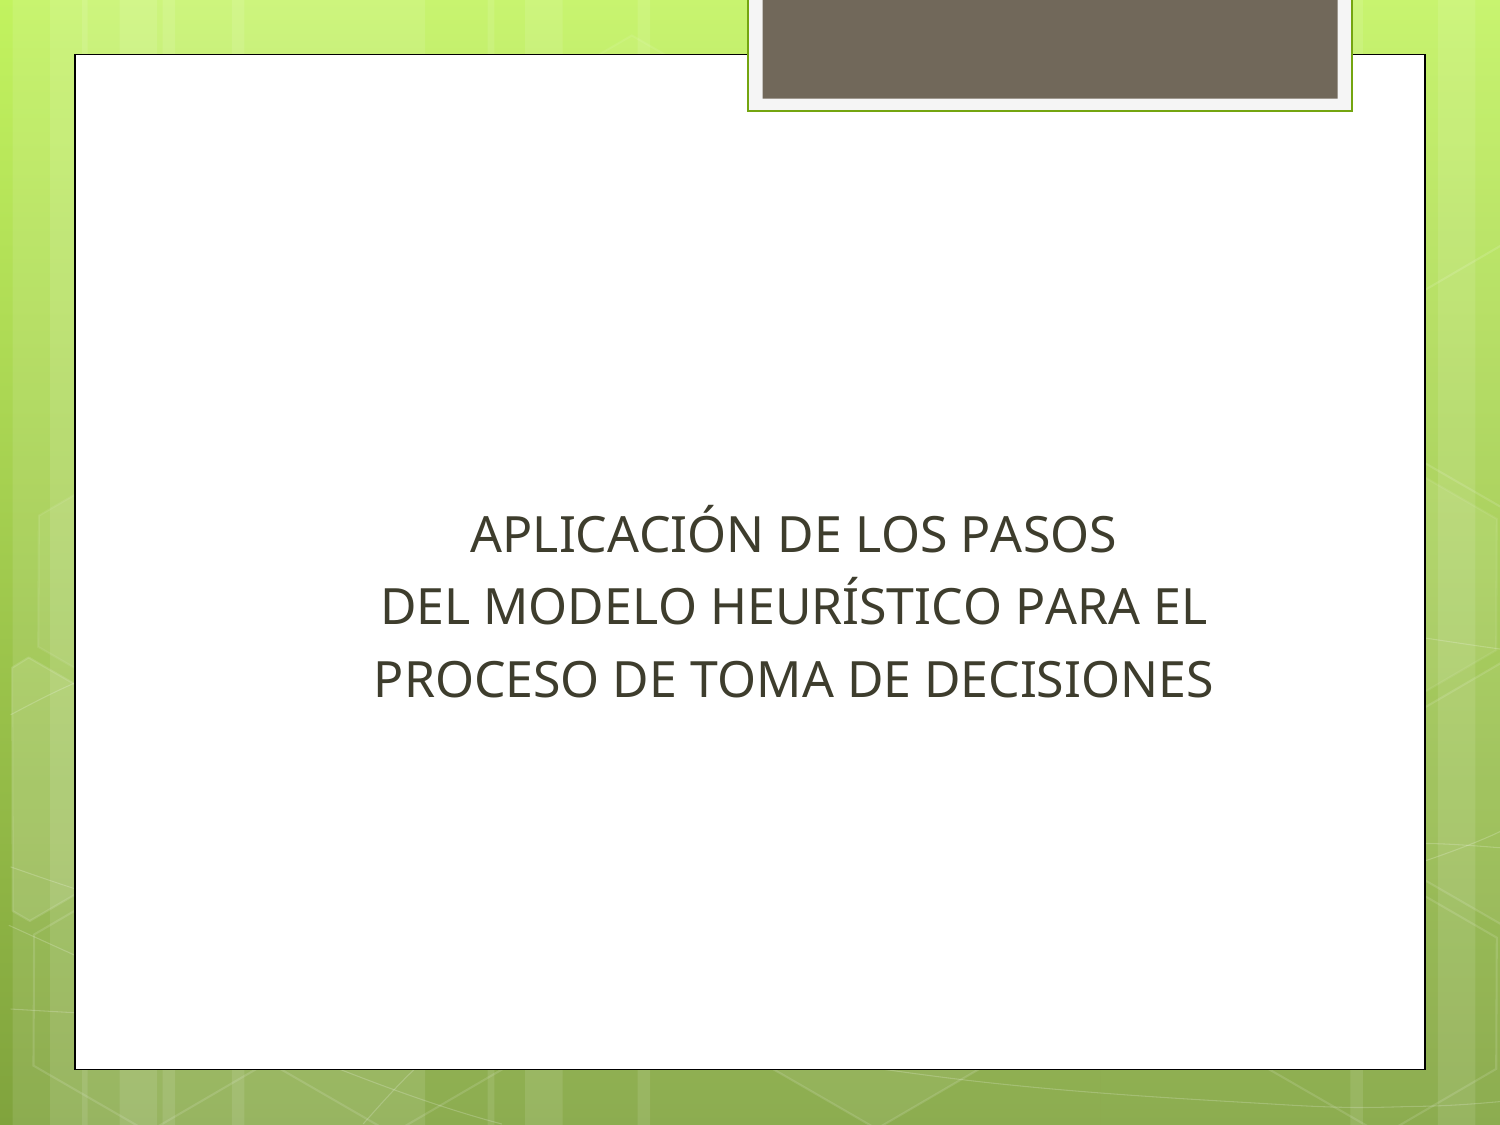

# APLICACIÓN DE LOS PASOS
DEL MODELO HEURÍSTICO PARA EL
PROCESO DE TOMA DE DECISIONES